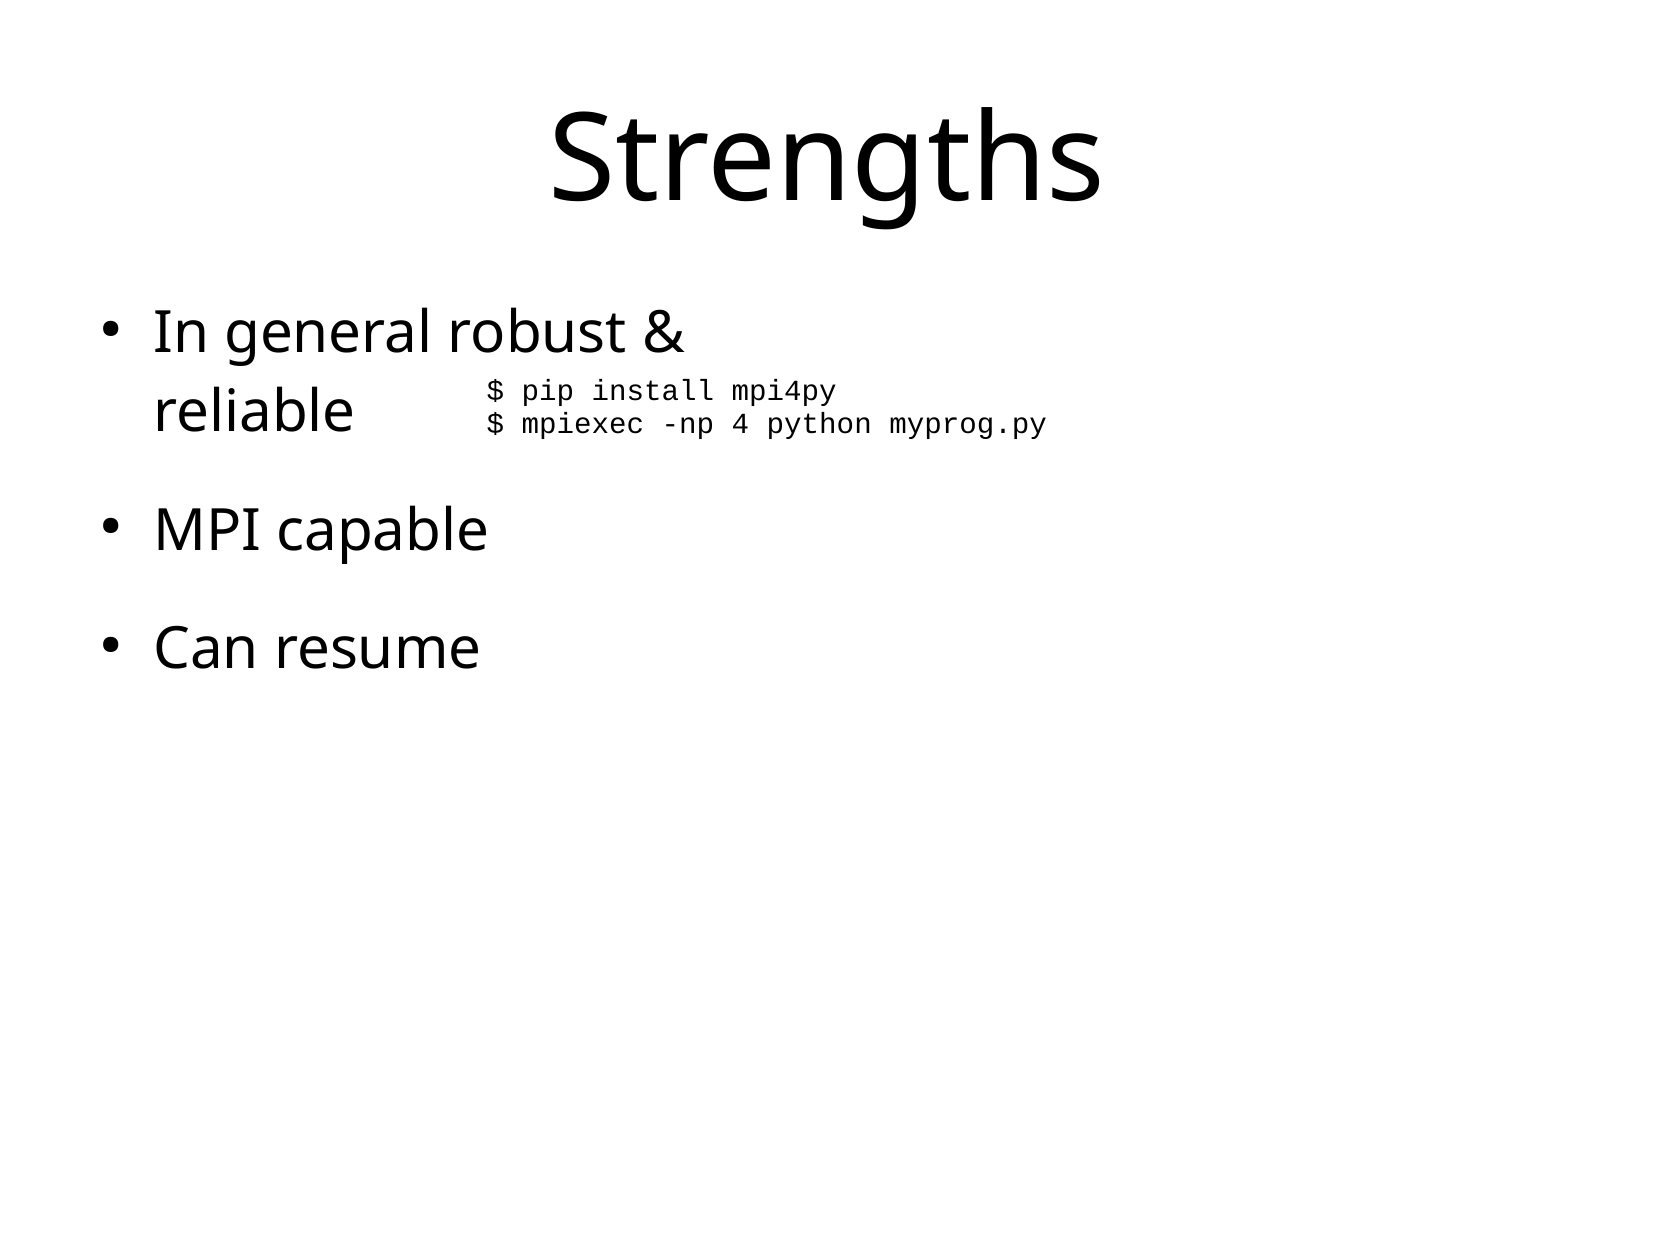

# Strengths
In general robust & reliable
MPI capable
Can resume
$ pip install mpi4py
$ mpiexec -np 4 python myprog.py